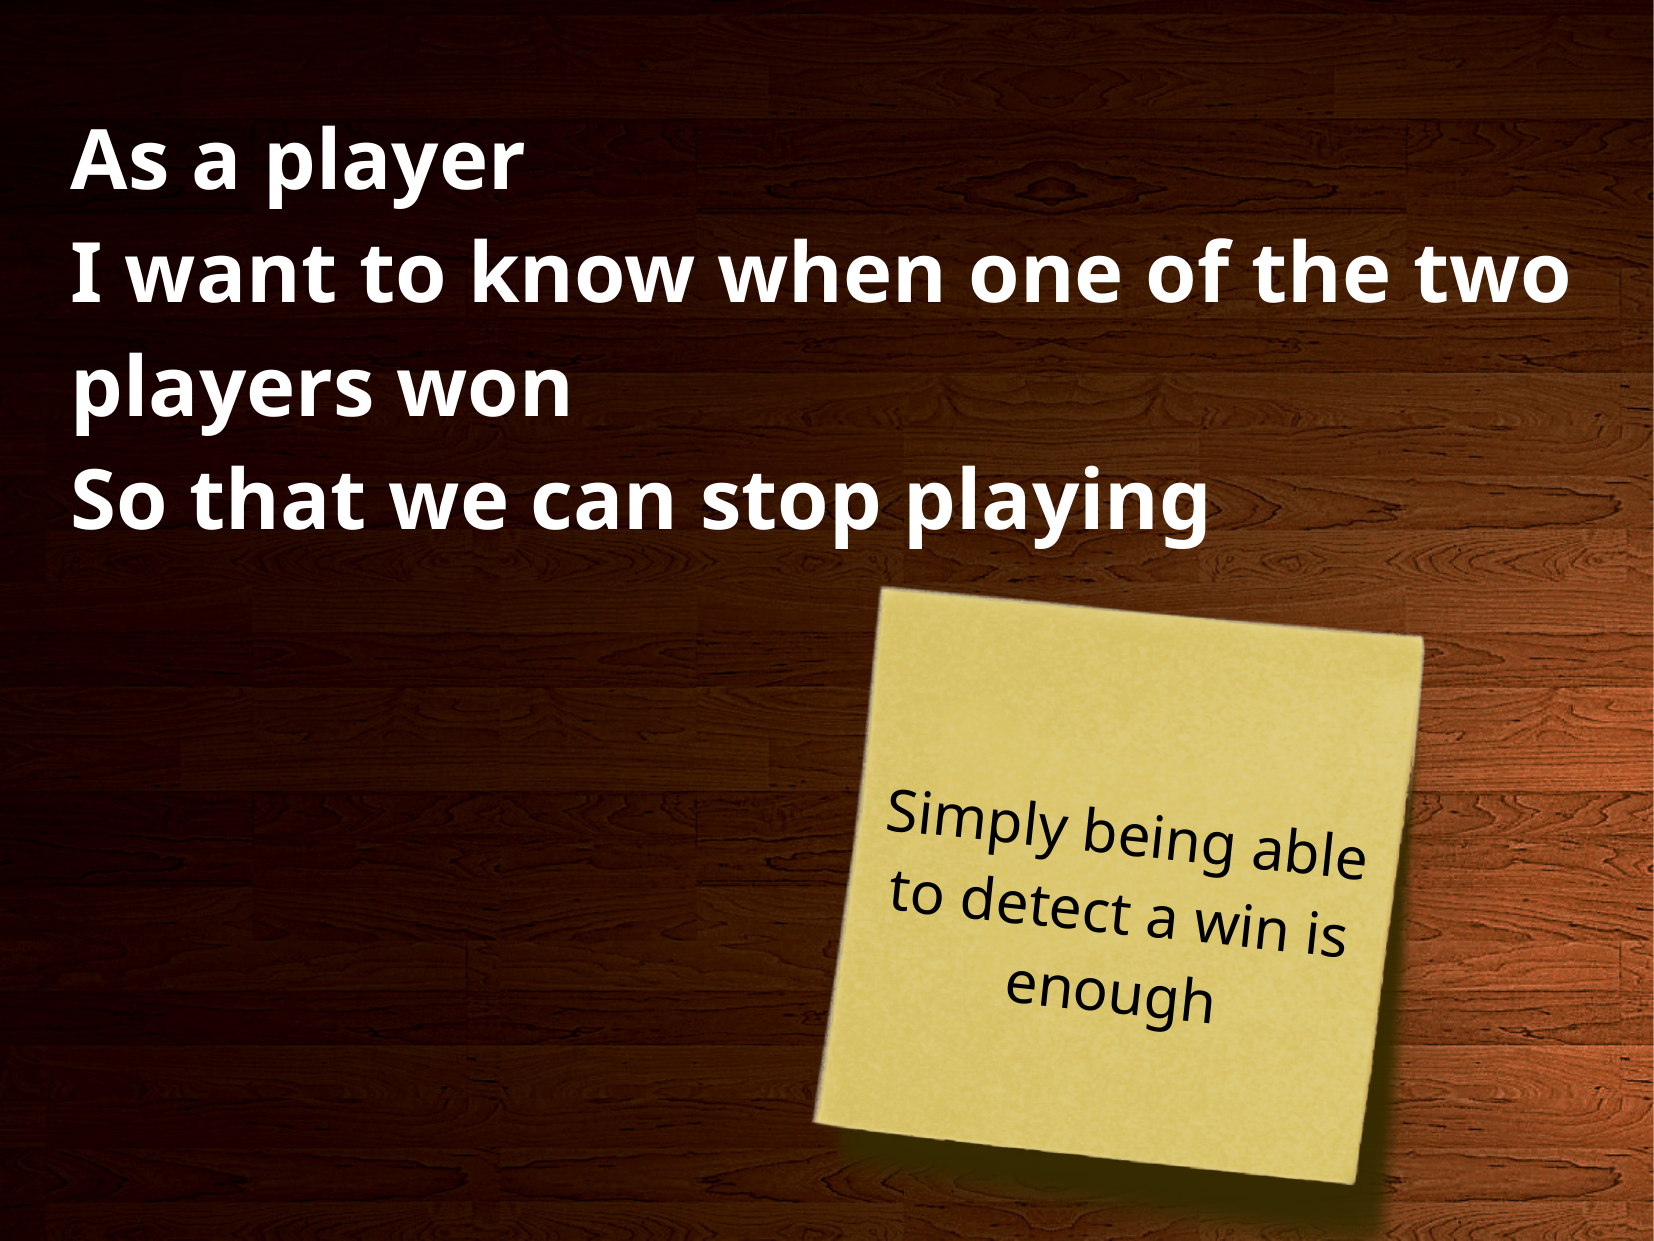

# As a player I want to know when one of the two players won So that we can stop playing
Simply being able to detect a win is enough